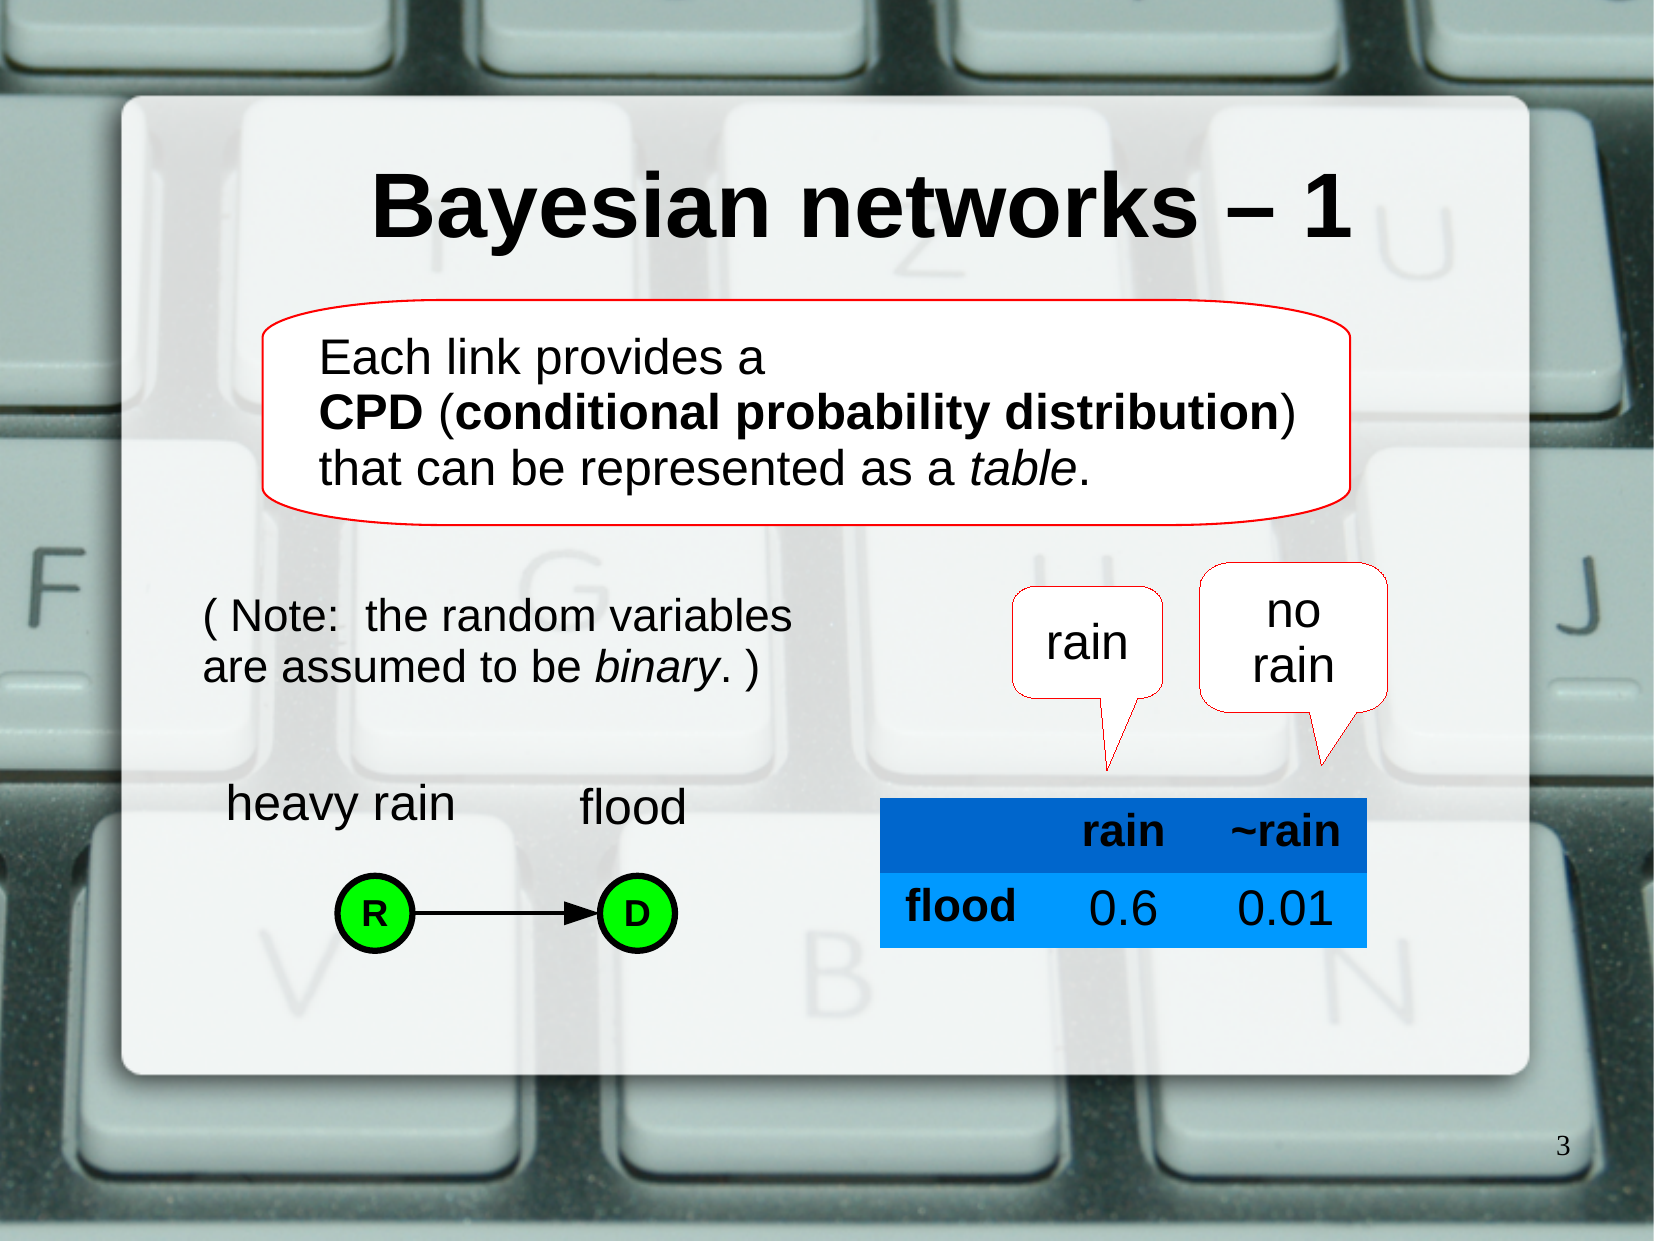

# Bayesian networks – 1
Each link provides a
CPD (conditional probability distribution)
that can be represented as a table.
no
rain
( Note: the random variables are assumed to be binary. )
rain
heavy rain
flood
| | rain | ~rain |
| --- | --- | --- |
| flood | 0.6 | 0.01 |
R
D
3